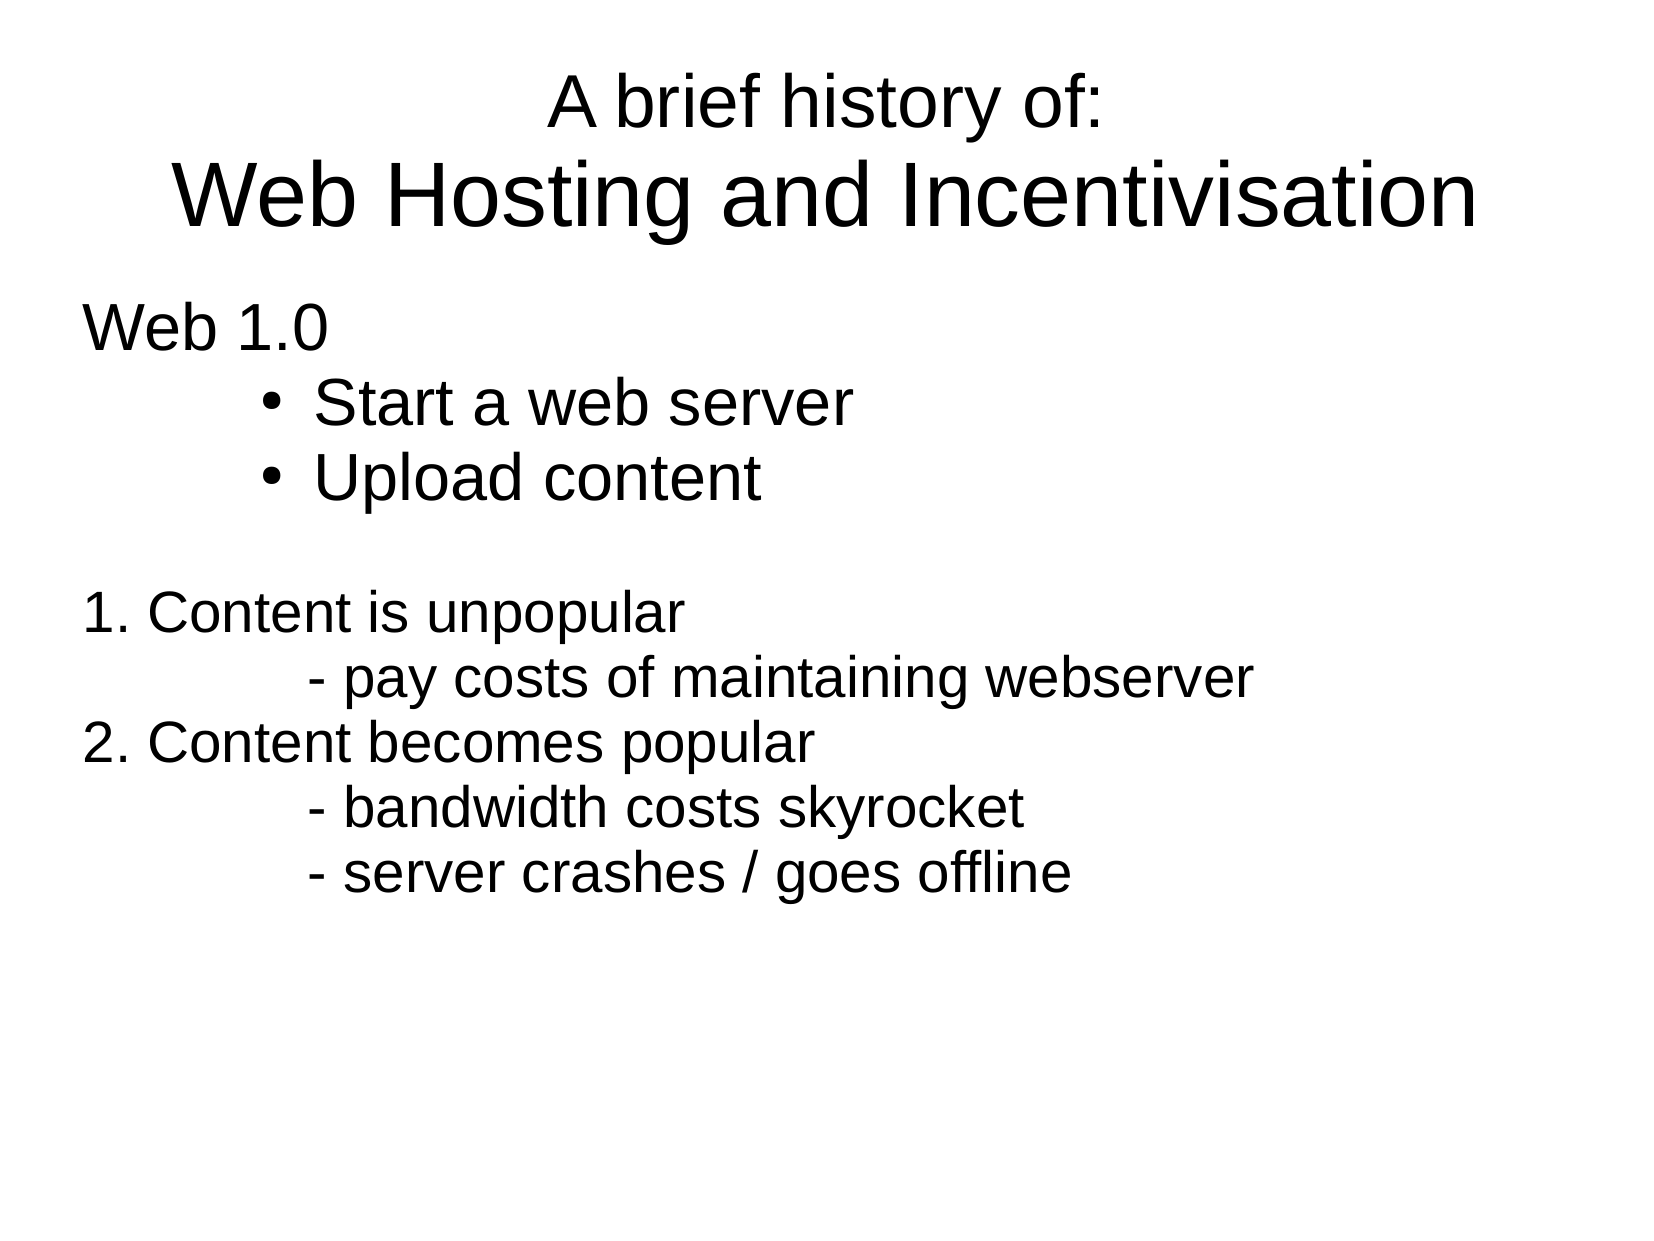

# A brief history of: Web Hosting and Incentivisation
Web 1.0
 Start a web server
 Upload content
1. Content is unpopular
			- pay costs of maintaining webserver
2. Content becomes popular
			- bandwidth costs skyrocket
			- server crashes / goes offline